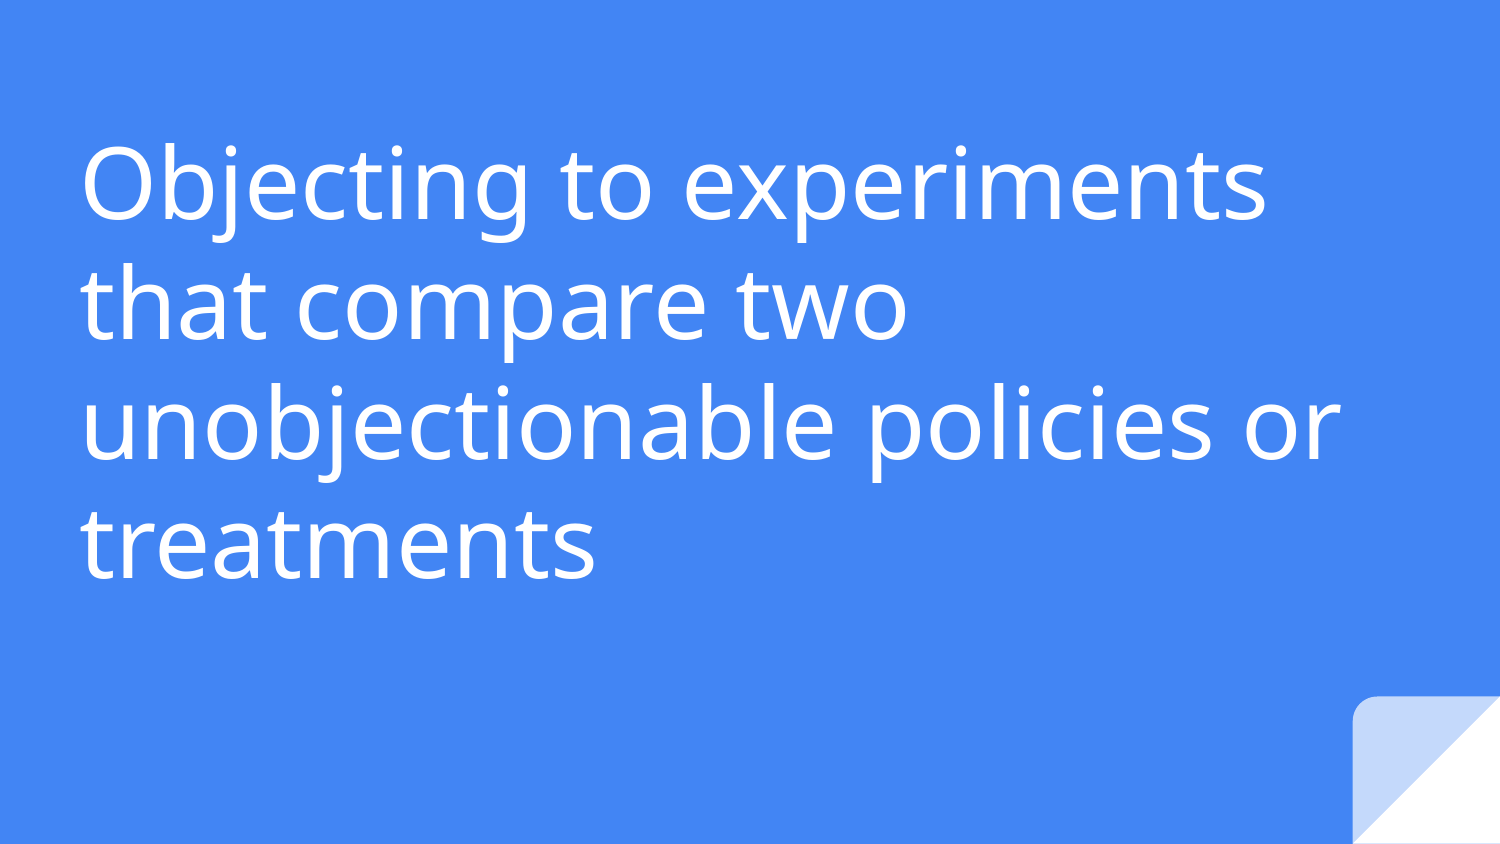

# Objecting to experiments that compare two unobjectionable policies or treatments